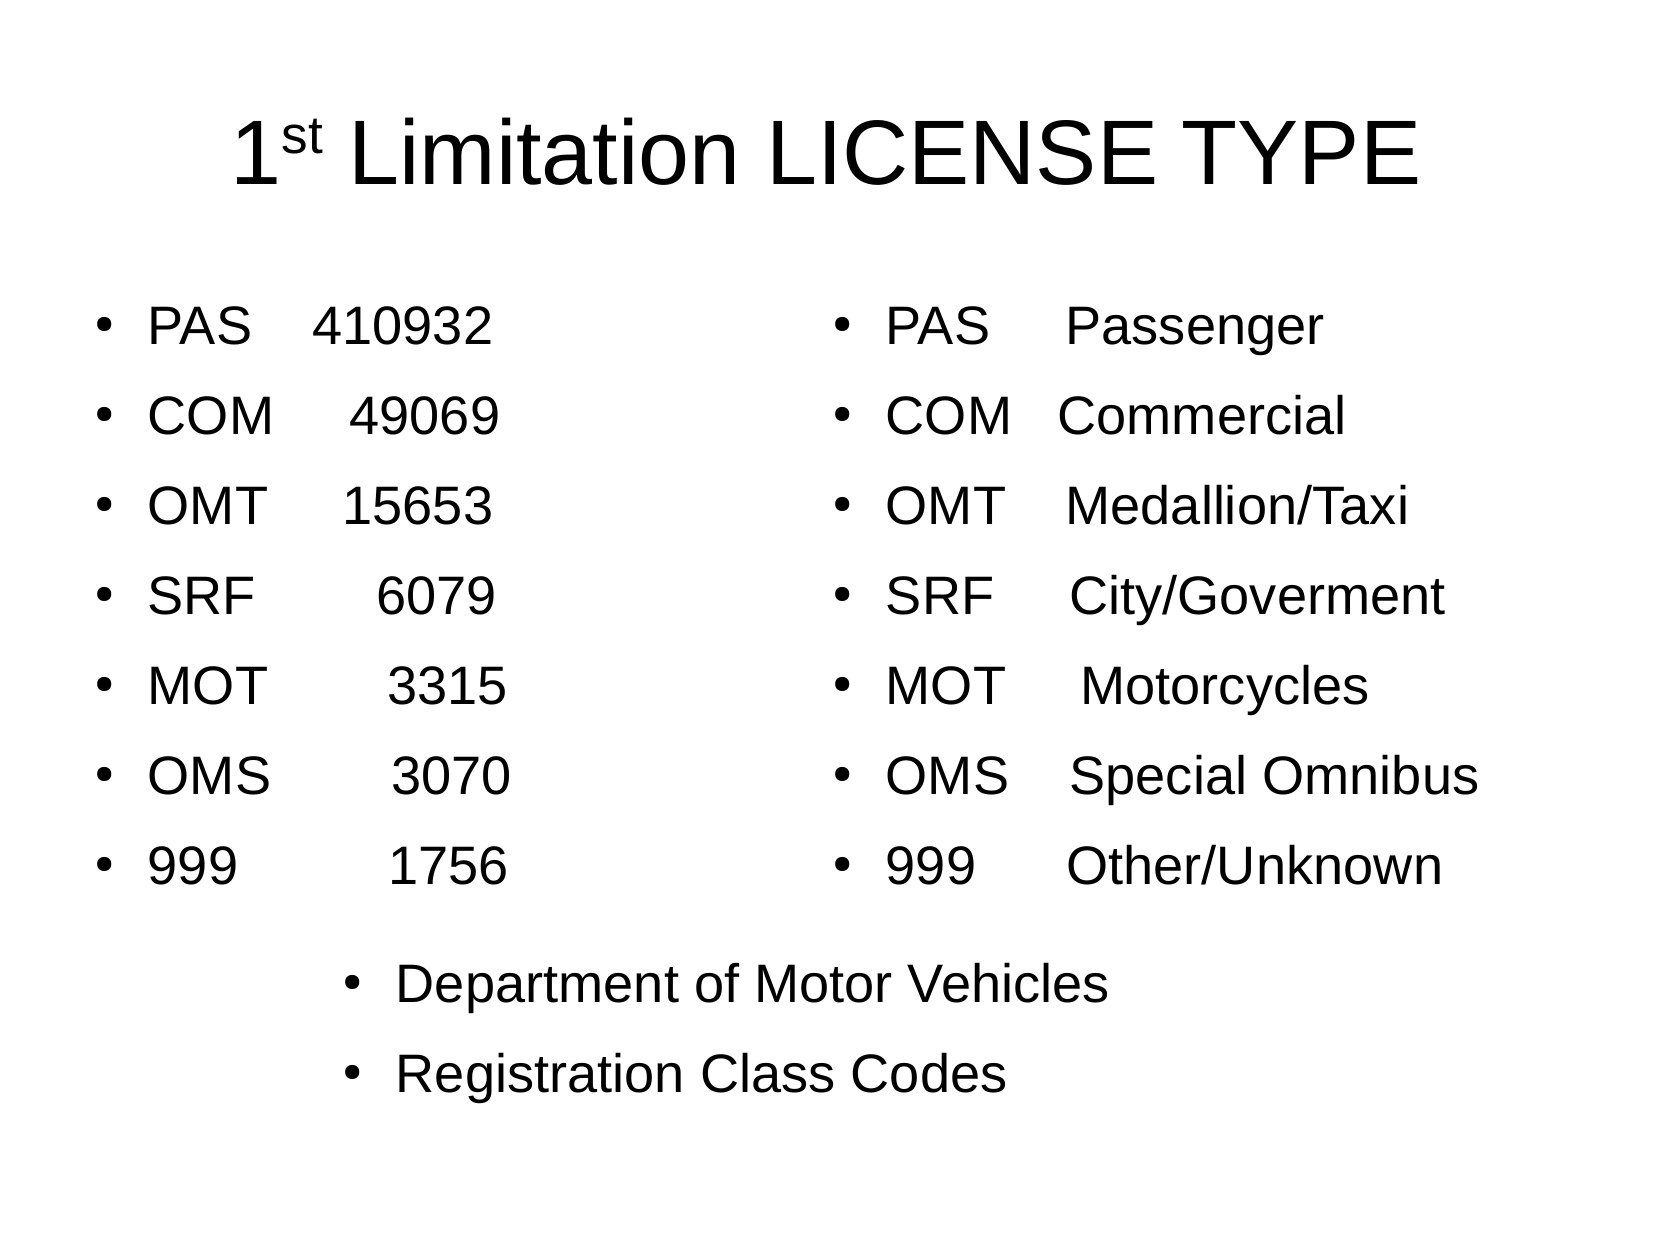

# 1st Limitation LICENSE TYPE
PAS 410932
COM 49069
OMT 15653
SRF 6079
MOT 3315
OMS 3070
999 1756
PAS Passenger
COM Commercial
OMT Medallion/Taxi
SRF City/Goverment
MOT Motorcycles
OMS Special Omnibus
999 Other/Unknown
Department of Motor Vehicles
Registration Class Codes